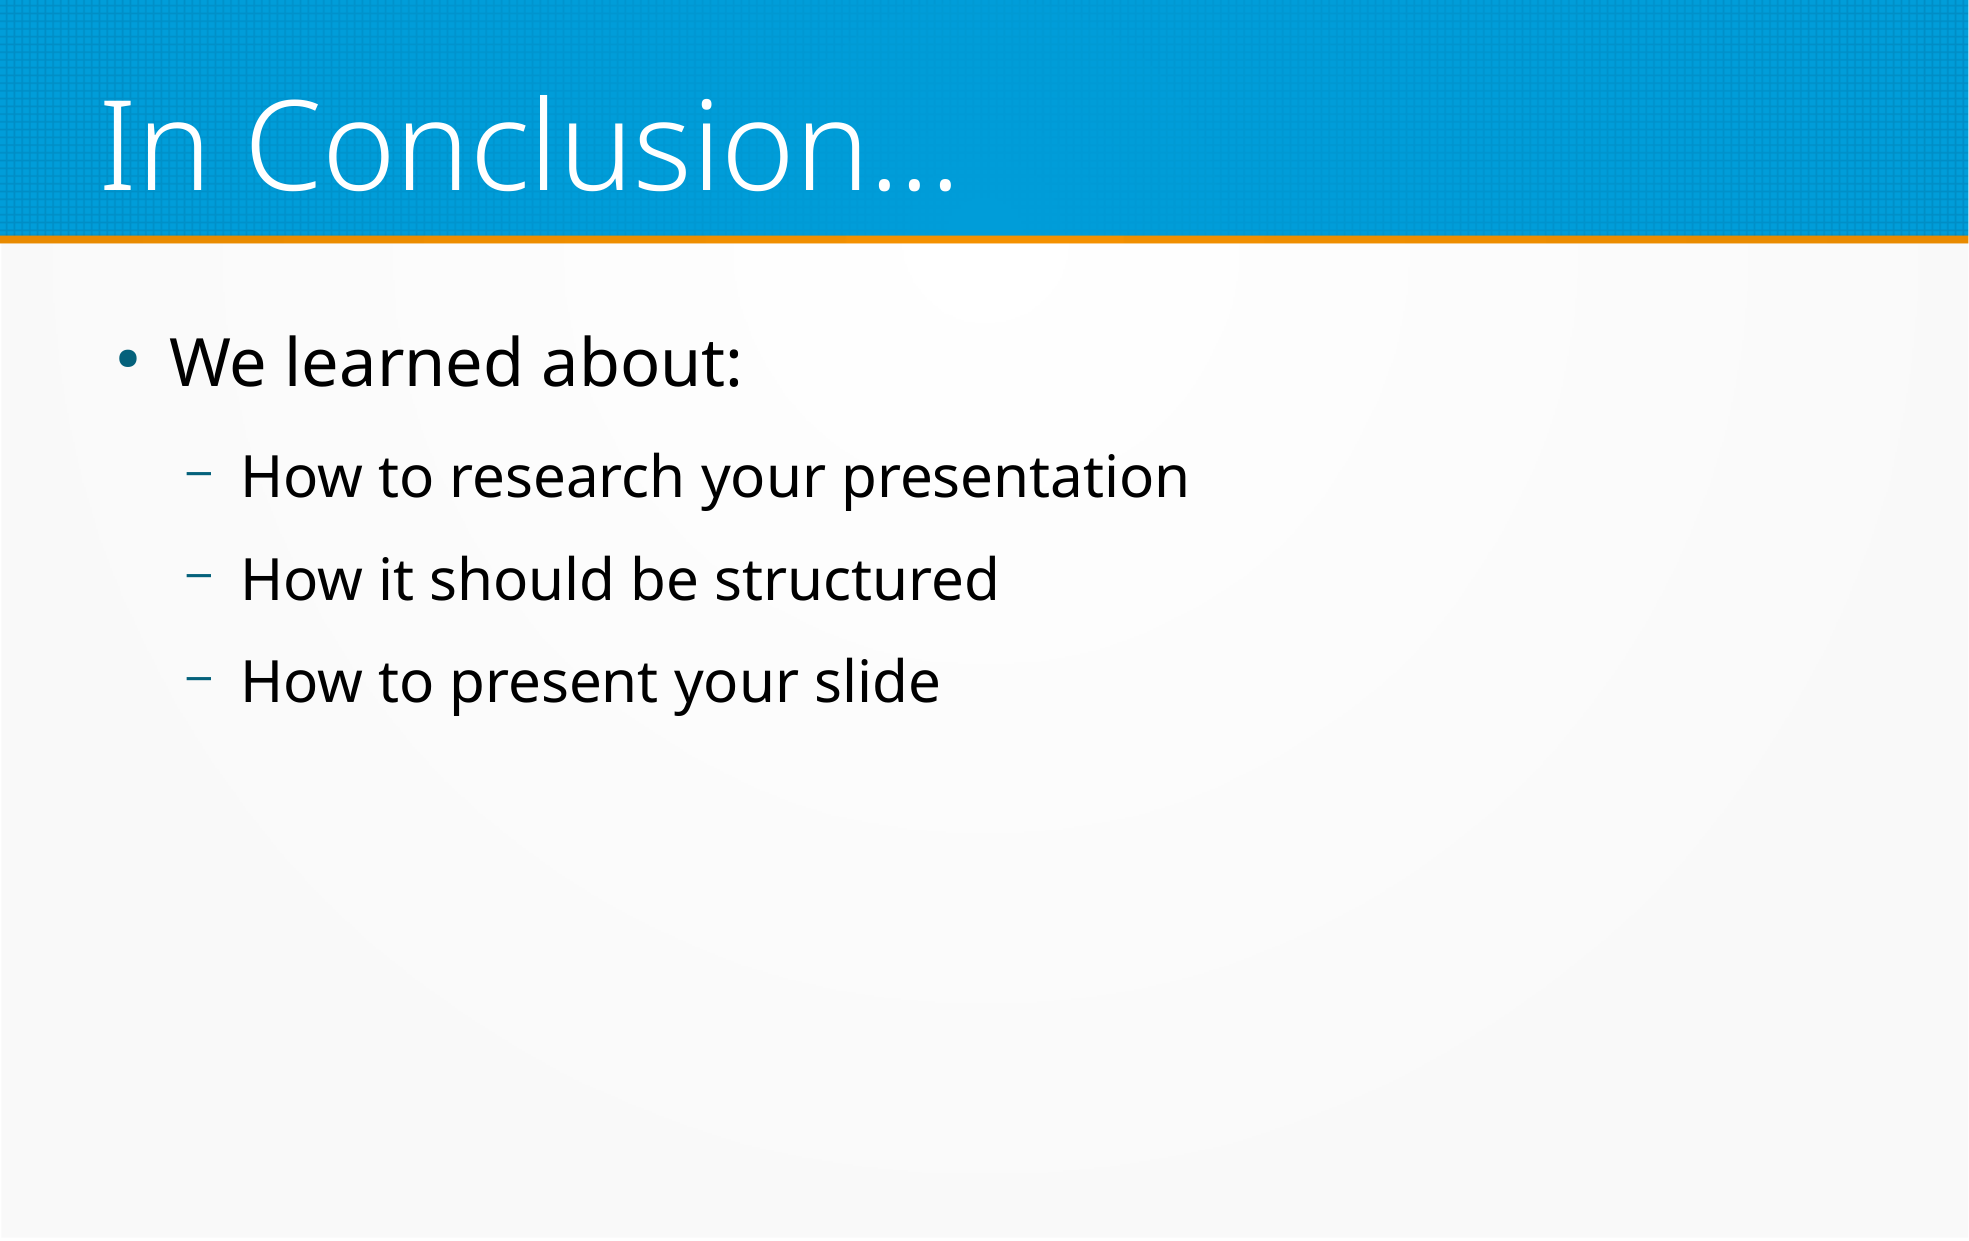

# In Conclusion...
We learned about:
How to research your presentation
How it should be structured
How to present your slide